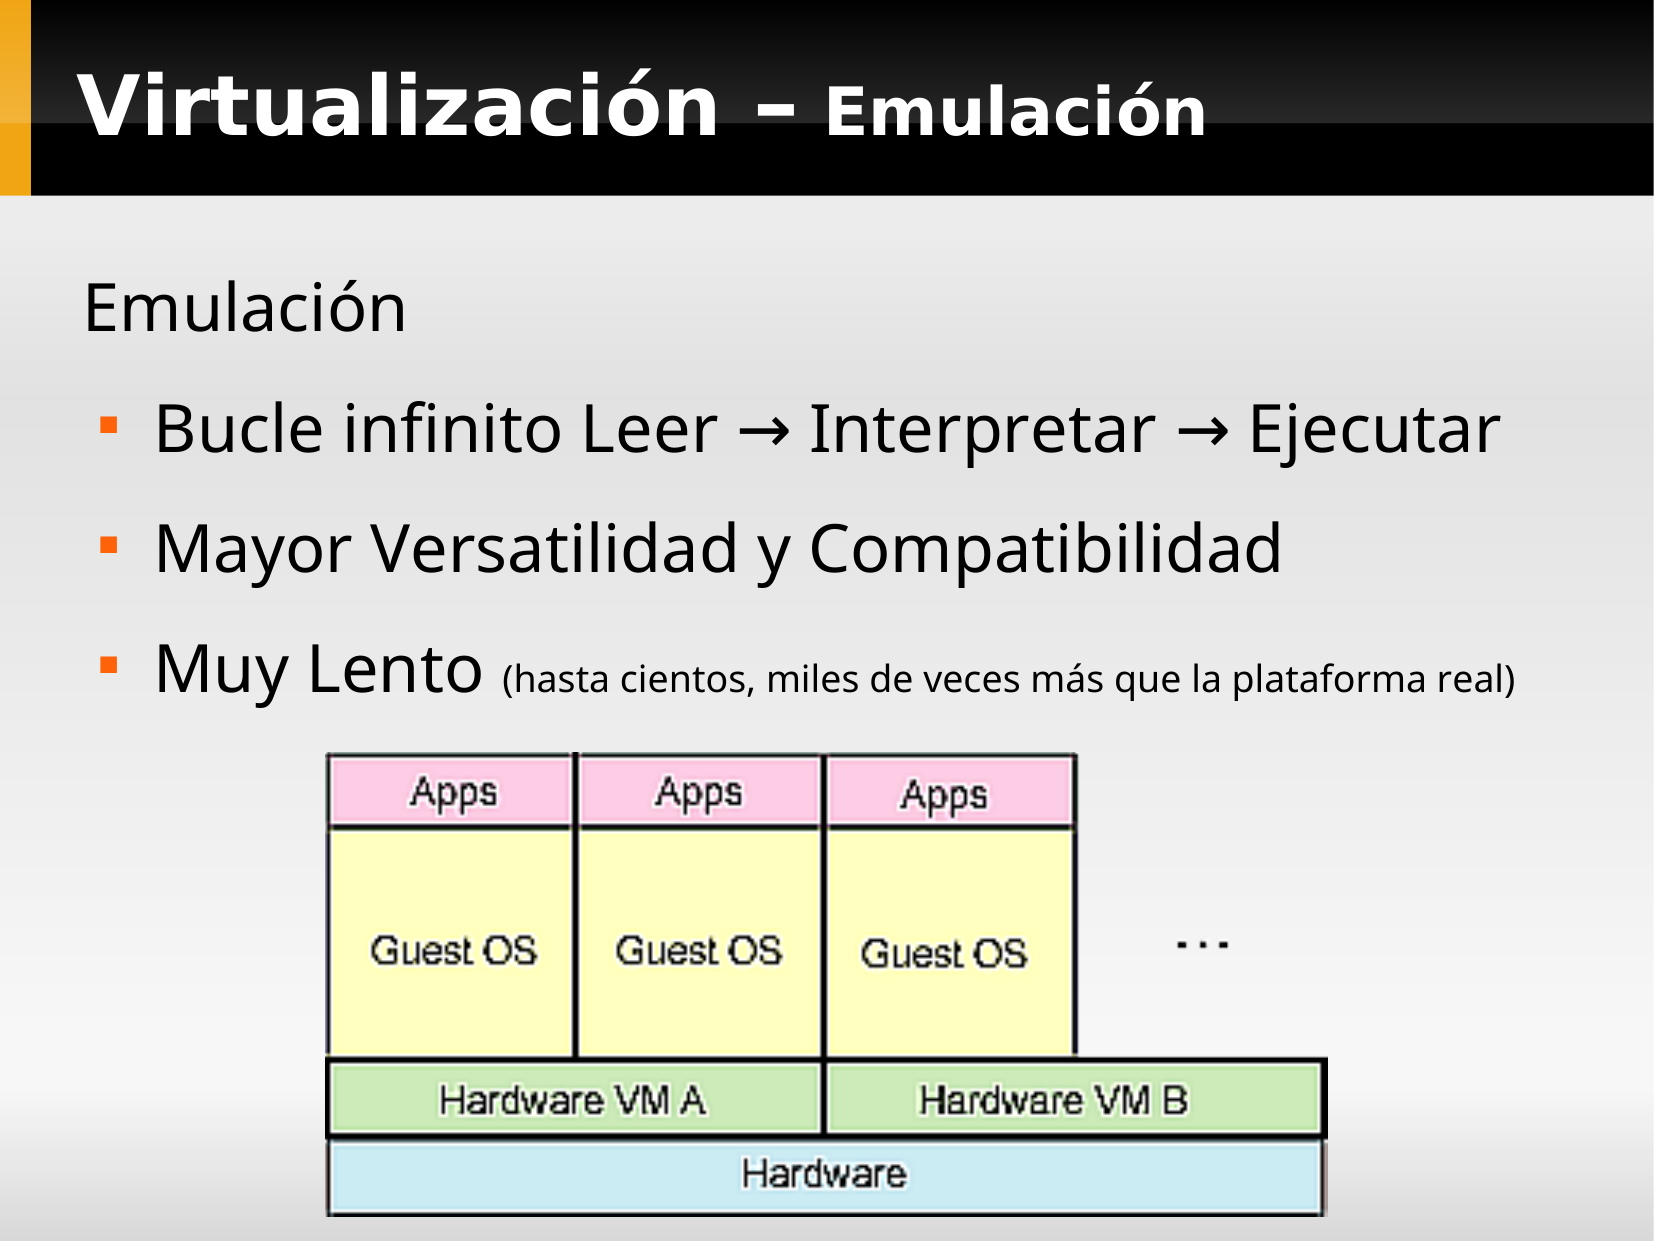

# Virtualización – Emulación
Emulación
Bucle infinito Leer → Interpretar → Ejecutar
Mayor Versatilidad y Compatibilidad
Muy Lento (hasta cientos, miles de veces más que la plataforma real)